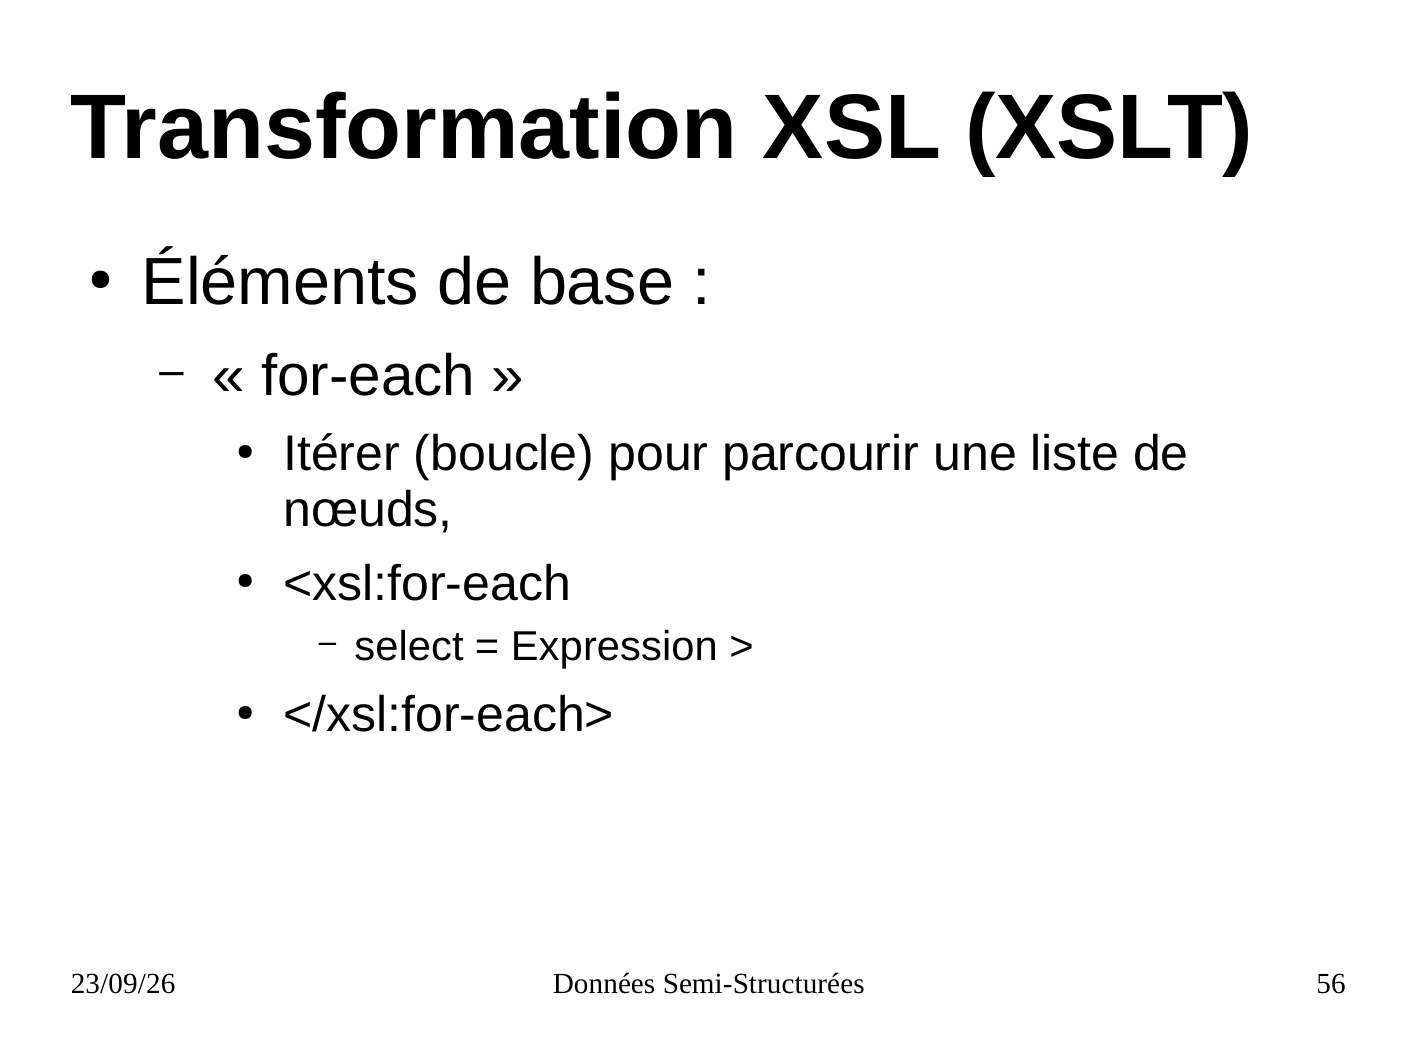

# Transformation XSL (XSLT)
Éléments de base :
« for-each »
Itérer (boucle) pour parcourir une liste de nœuds,
<xsl:for-each
select = Expression >
</xsl:for-each>
Données Semi-Structurées
56